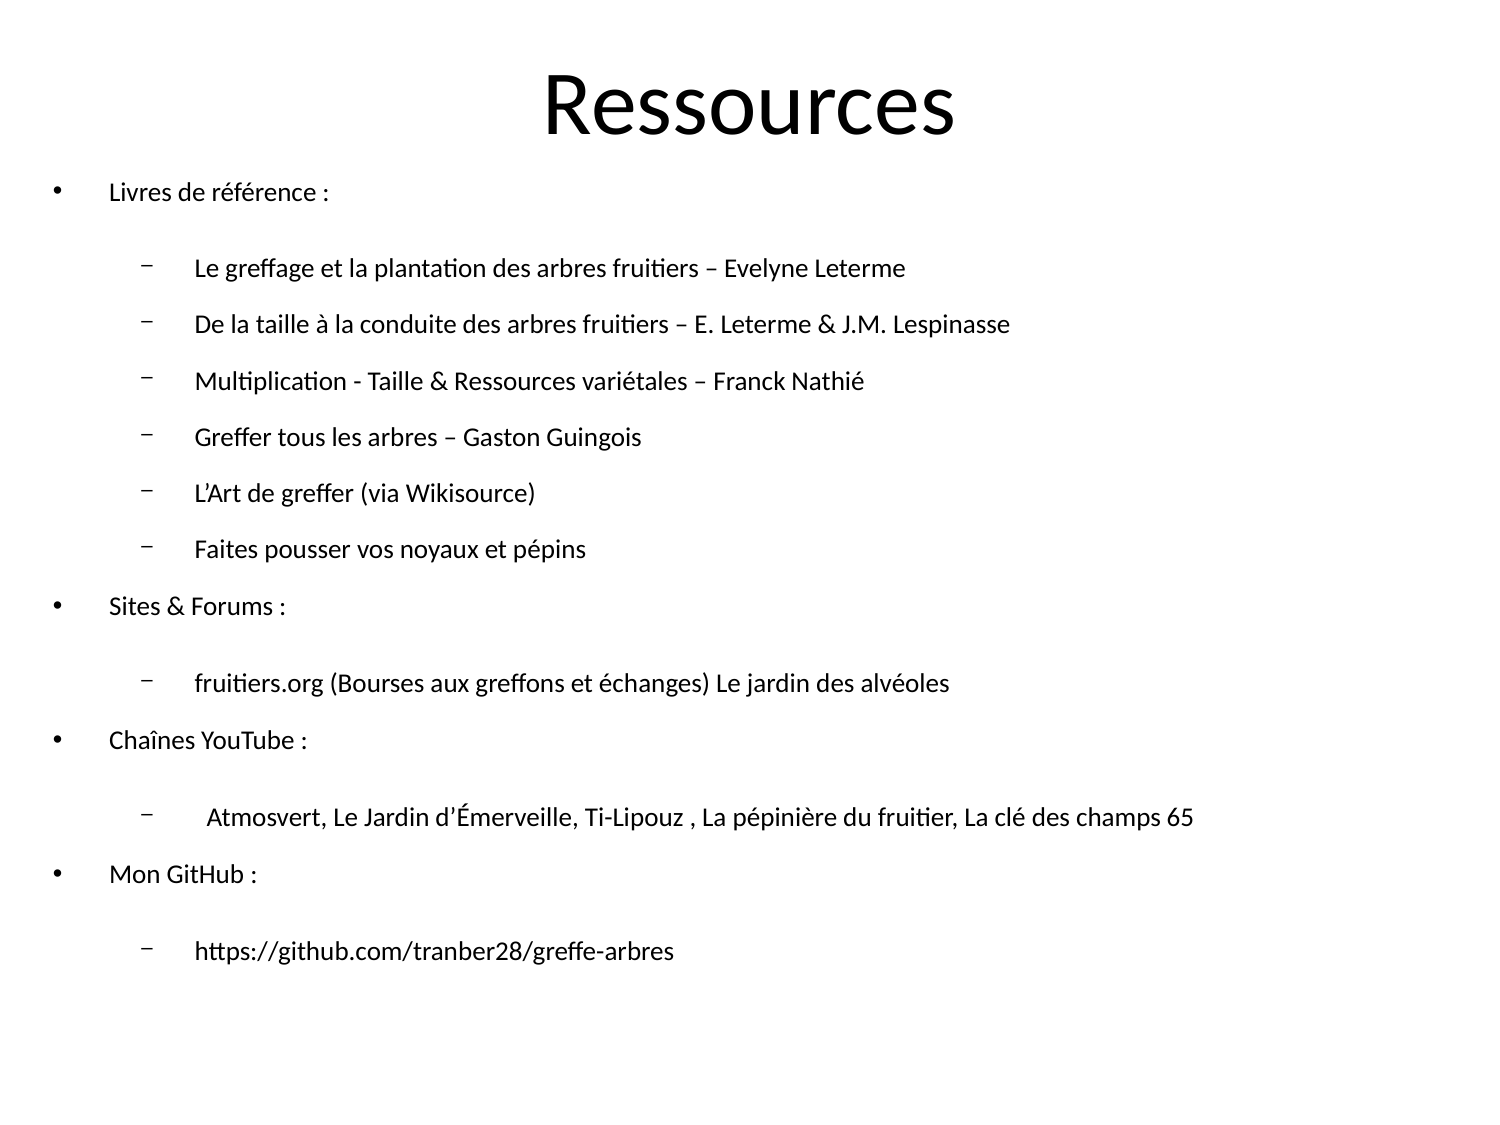

# Ressources
Livres de référence :
Le greffage et la plantation des arbres fruitiers – Evelyne Leterme
De la taille à la conduite des arbres fruitiers – E. Leterme & J.M. Lespinasse
Multiplication - Taille & Ressources variétales – Franck Nathié
Greffer tous les arbres – Gaston Guingois
L’Art de greffer (via Wikisource)
Faites pousser vos noyaux et pépins
Sites & Forums :
fruitiers.org (Bourses aux greffons et échanges) Le jardin des alvéoles
Chaînes YouTube :
 Atmosvert, Le Jardin d’Émerveille, Ti-Lipouz , La pépinière du fruitier, La clé des champs 65
Mon GitHub :
https://github.com/tranber28/greffe-arbres